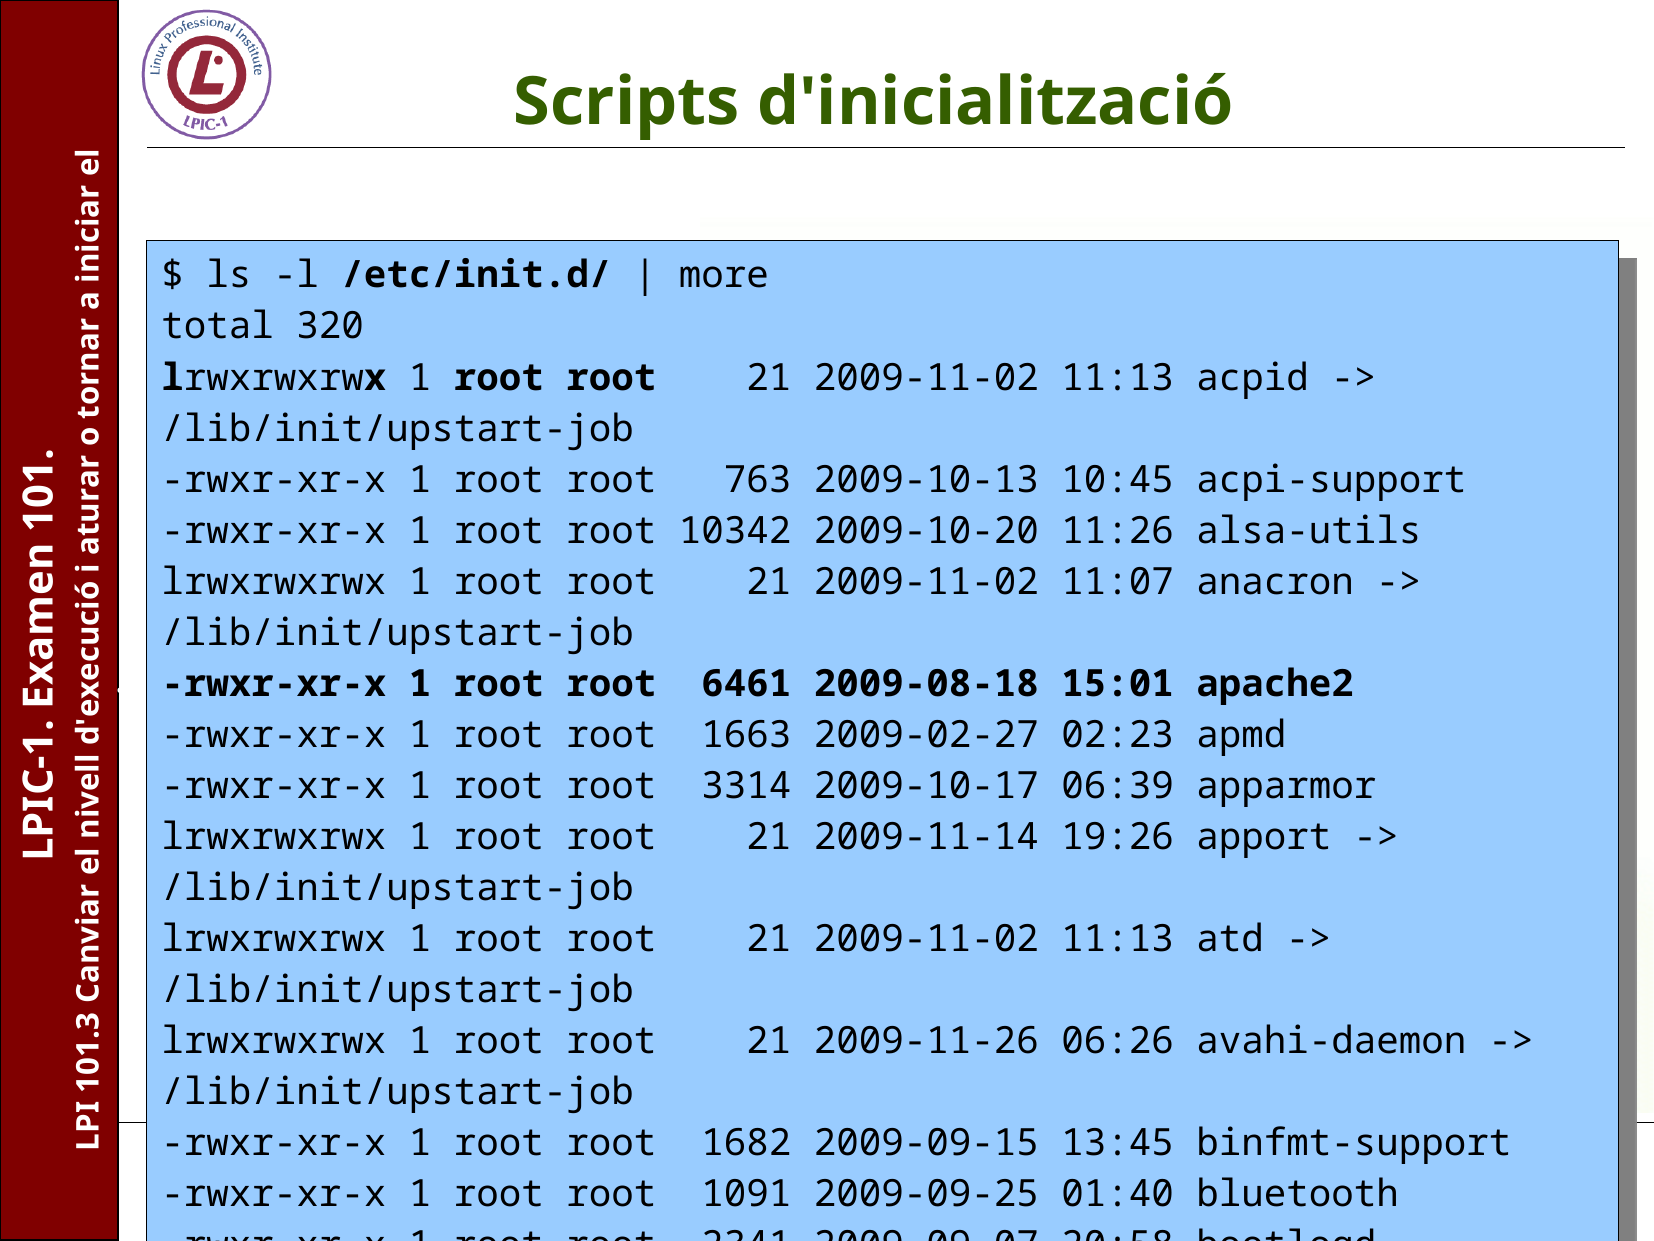

# Scripts d'inicialització
$ ls -l /etc/init.d/ | more
total 320
lrwxrwxrwx 1 root root 21 2009-11-02 11:13 acpid -> /lib/init/upstart-job
-rwxr-xr-x 1 root root 763 2009-10-13 10:45 acpi-support
-rwxr-xr-x 1 root root 10342 2009-10-20 11:26 alsa-utils
lrwxrwxrwx 1 root root 21 2009-11-02 11:07 anacron -> /lib/init/upstart-job
-rwxr-xr-x 1 root root 6461 2009-08-18 15:01 apache2
-rwxr-xr-x 1 root root 1663 2009-02-27 02:23 apmd
-rwxr-xr-x 1 root root 3314 2009-10-17 06:39 apparmor
lrwxrwxrwx 1 root root 21 2009-11-14 19:26 apport -> /lib/init/upstart-job
lrwxrwxrwx 1 root root 21 2009-11-02 11:13 atd -> /lib/init/upstart-job
lrwxrwxrwx 1 root root 21 2009-11-26 06:26 avahi-daemon -> /lib/init/upstart-job
-rwxr-xr-x 1 root root 1682 2009-09-15 13:45 binfmt-support
-rwxr-xr-x 1 root root 1091 2009-09-25 01:40 bluetooth
-rwxr-xr-x 1 root root 2341 2009-09-07 20:58 bootlogd